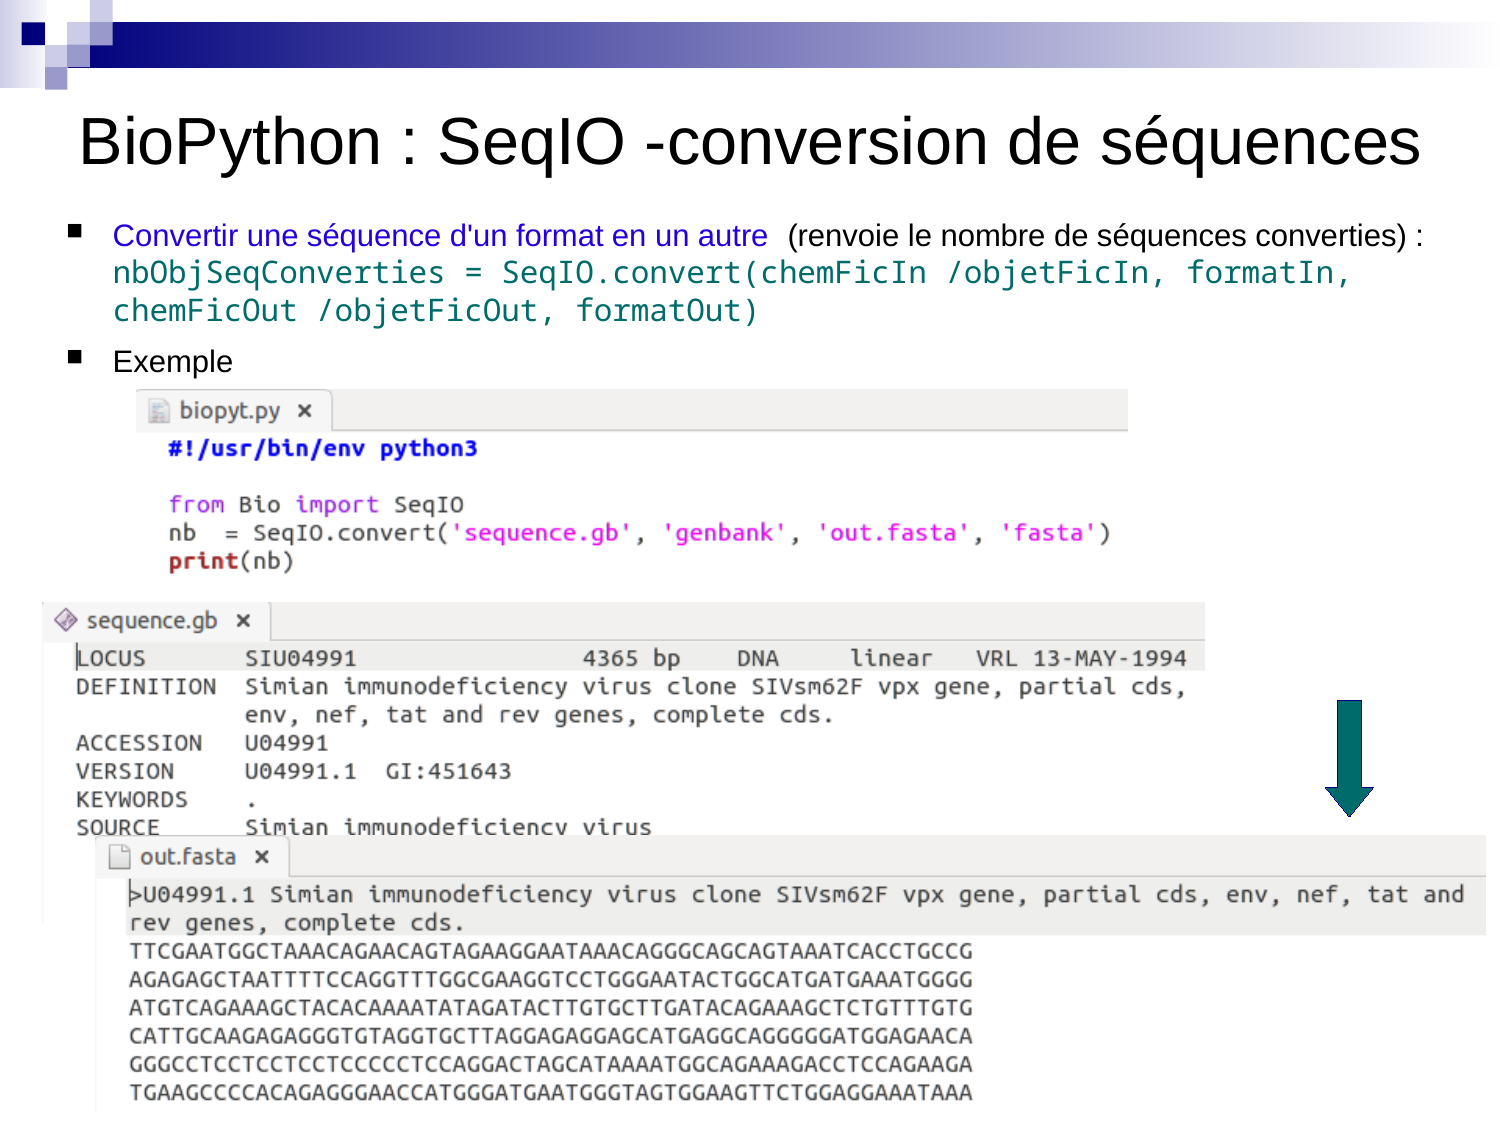

# BioPython : SeqIO -conversion de séquences
Convertir une séquence d'un format en un autre (renvoie le nombre de séquences converties) :
nbObjSeqConverties = SeqIO.convert(chemFicIn /objetFicIn, formatIn, chemFicOut /objetFicOut, formatOut)
Exemple
50